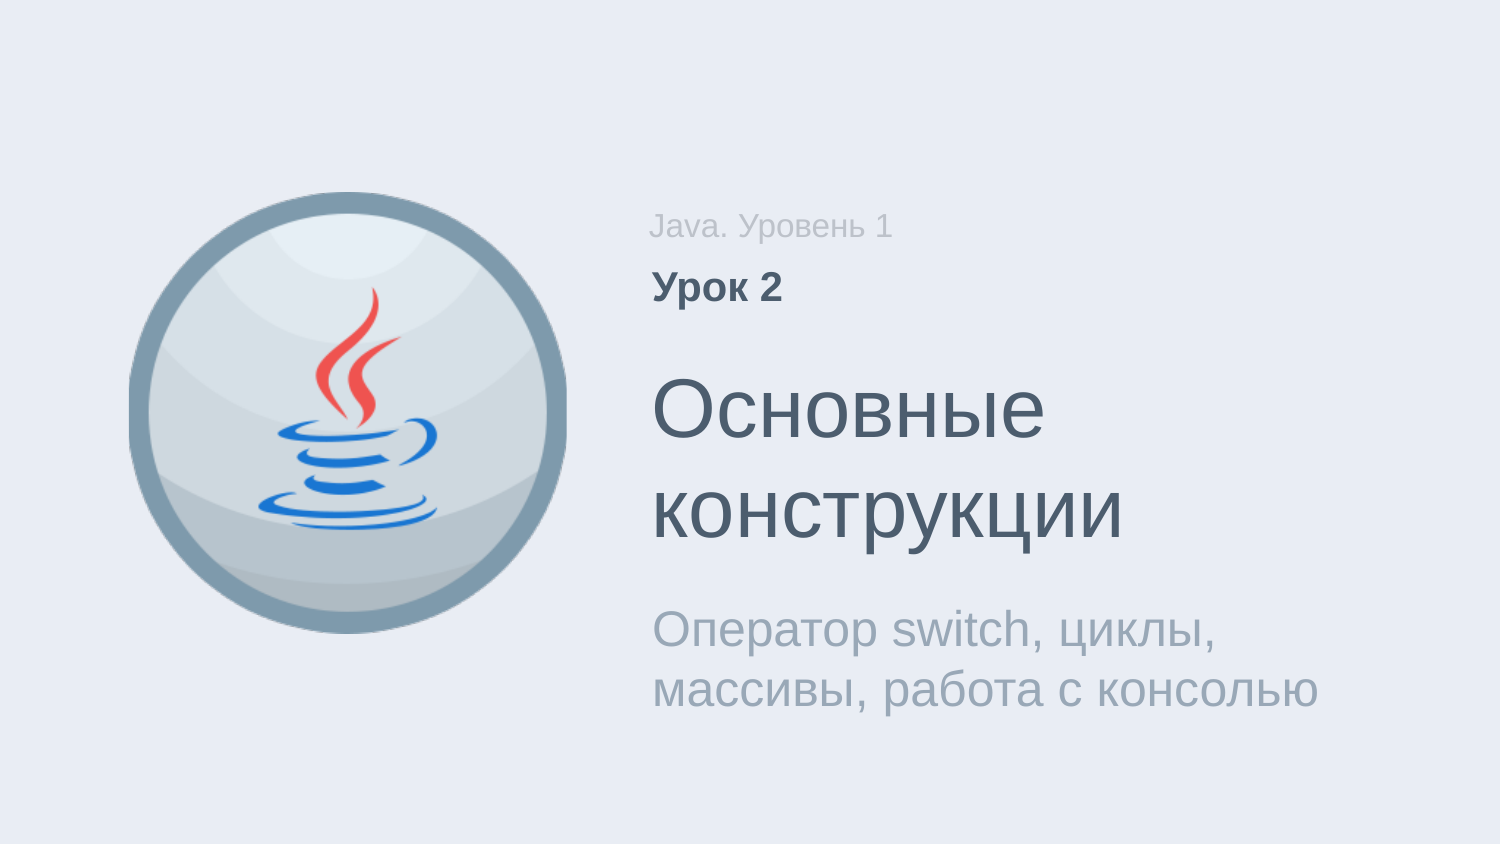

# Java. Уровень 1
Урок 2
Основные конструкции
Оператор switch, циклы, массивы, работа с консолью